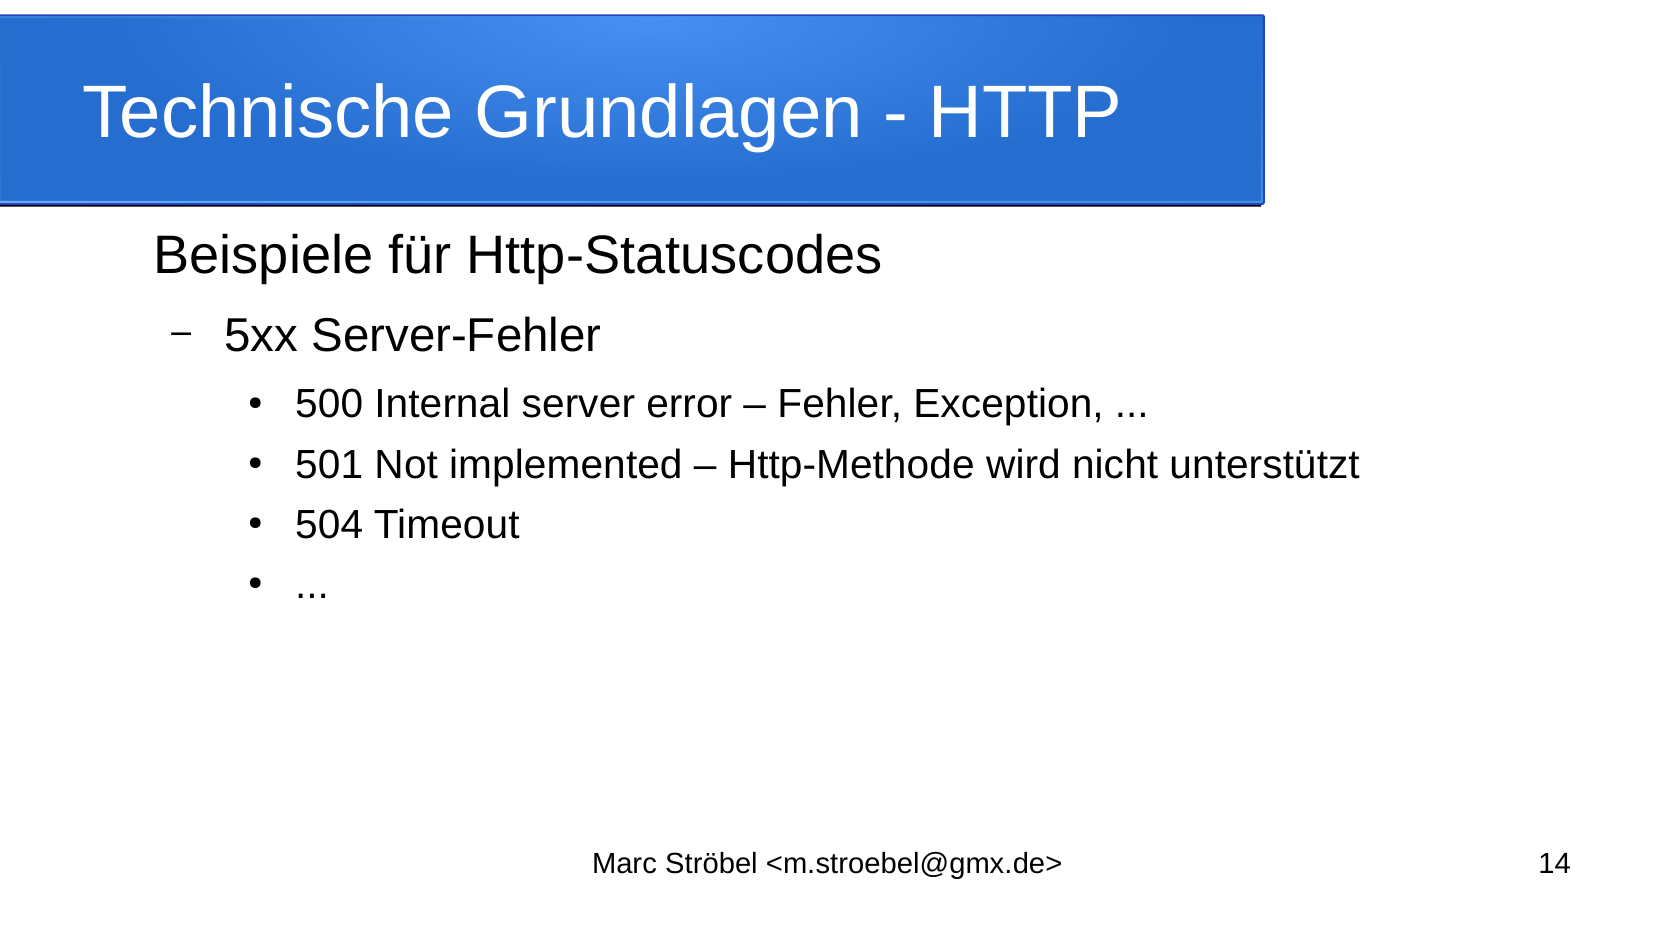

# Technische Grundlagen - HTTP
Beispiele für Http-Statuscodes
5xx Server-Fehler
500 Internal server error – Fehler, Exception, ...
501 Not implemented – Http-Methode wird nicht unterstützt
504 Timeout
...
Marc Ströbel <m.stroebel@gmx.de>
14